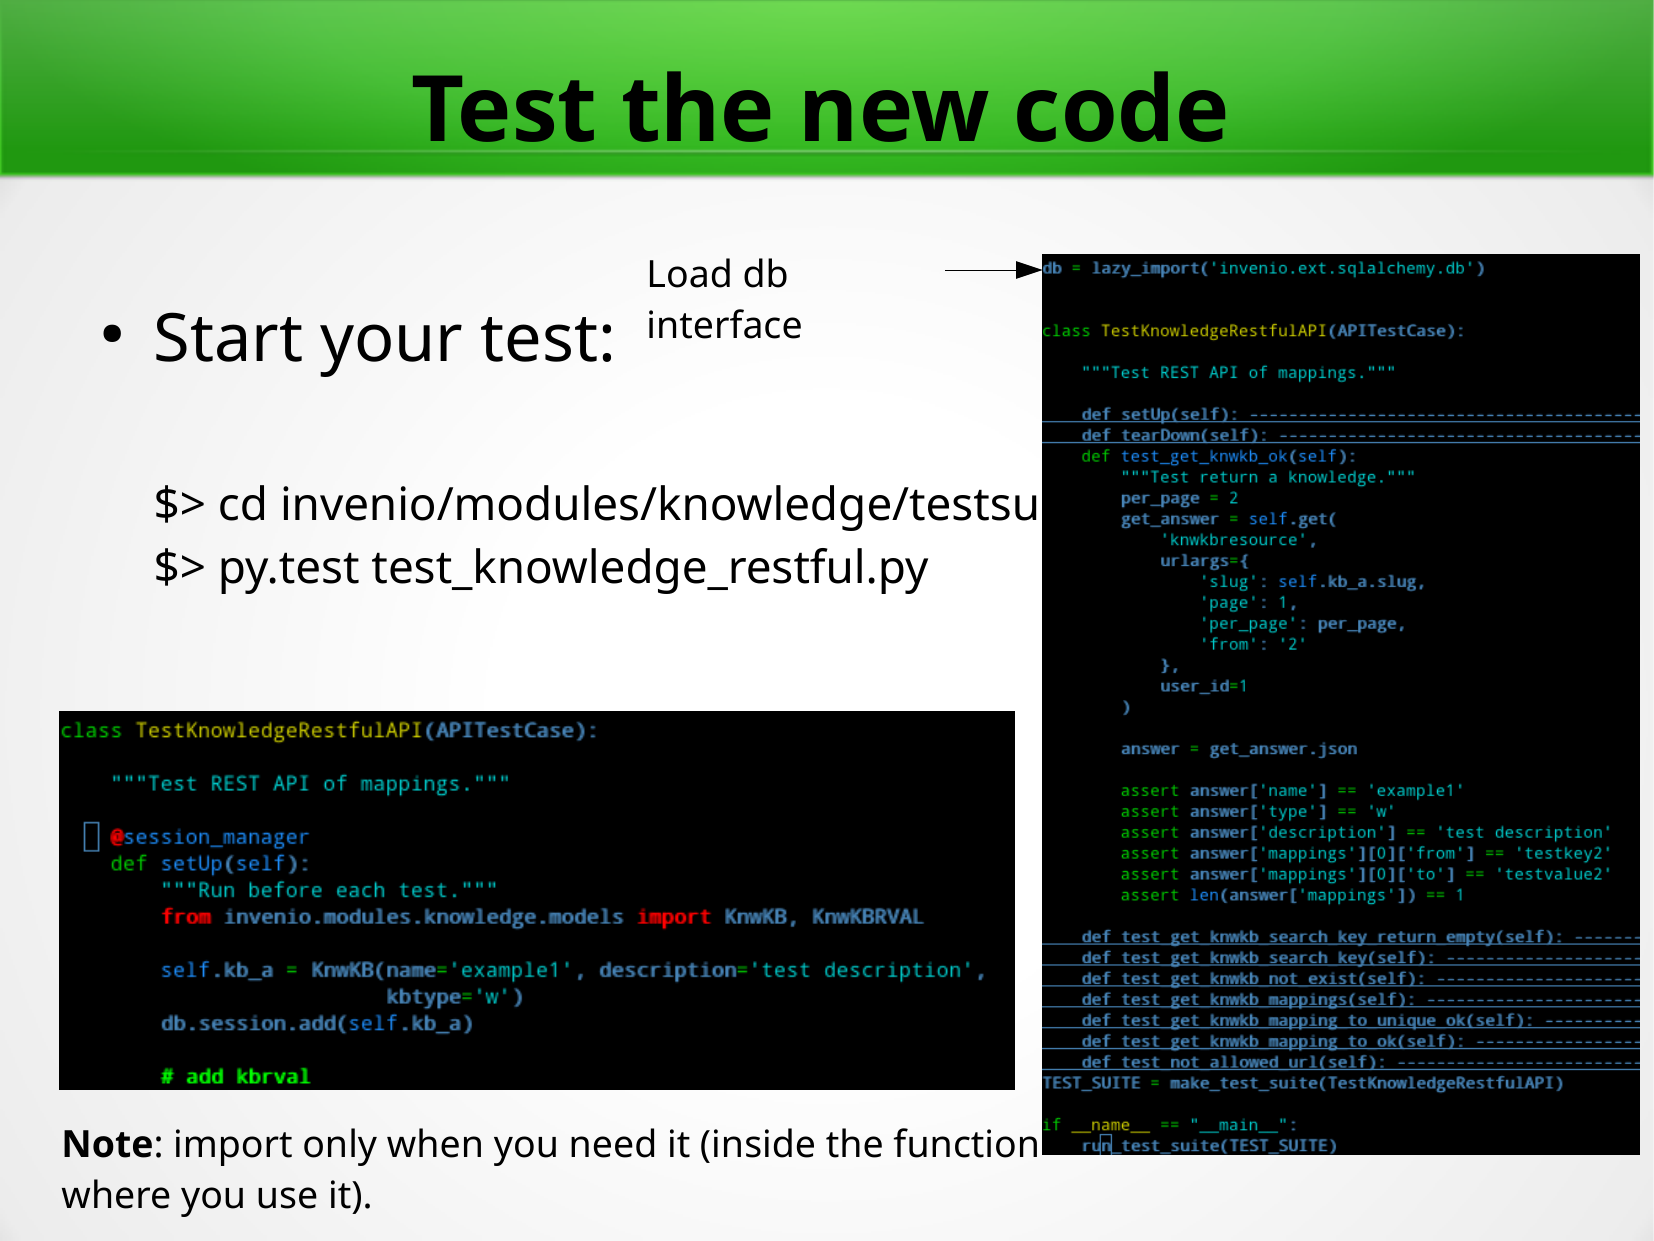

# Test the new code
Load db interface
Start your test:
$> cd invenio/modules/knowledge/testsuite
$> py.test test_knowledge_restful.py
Note: import only when you need it (inside the function
where you use it).